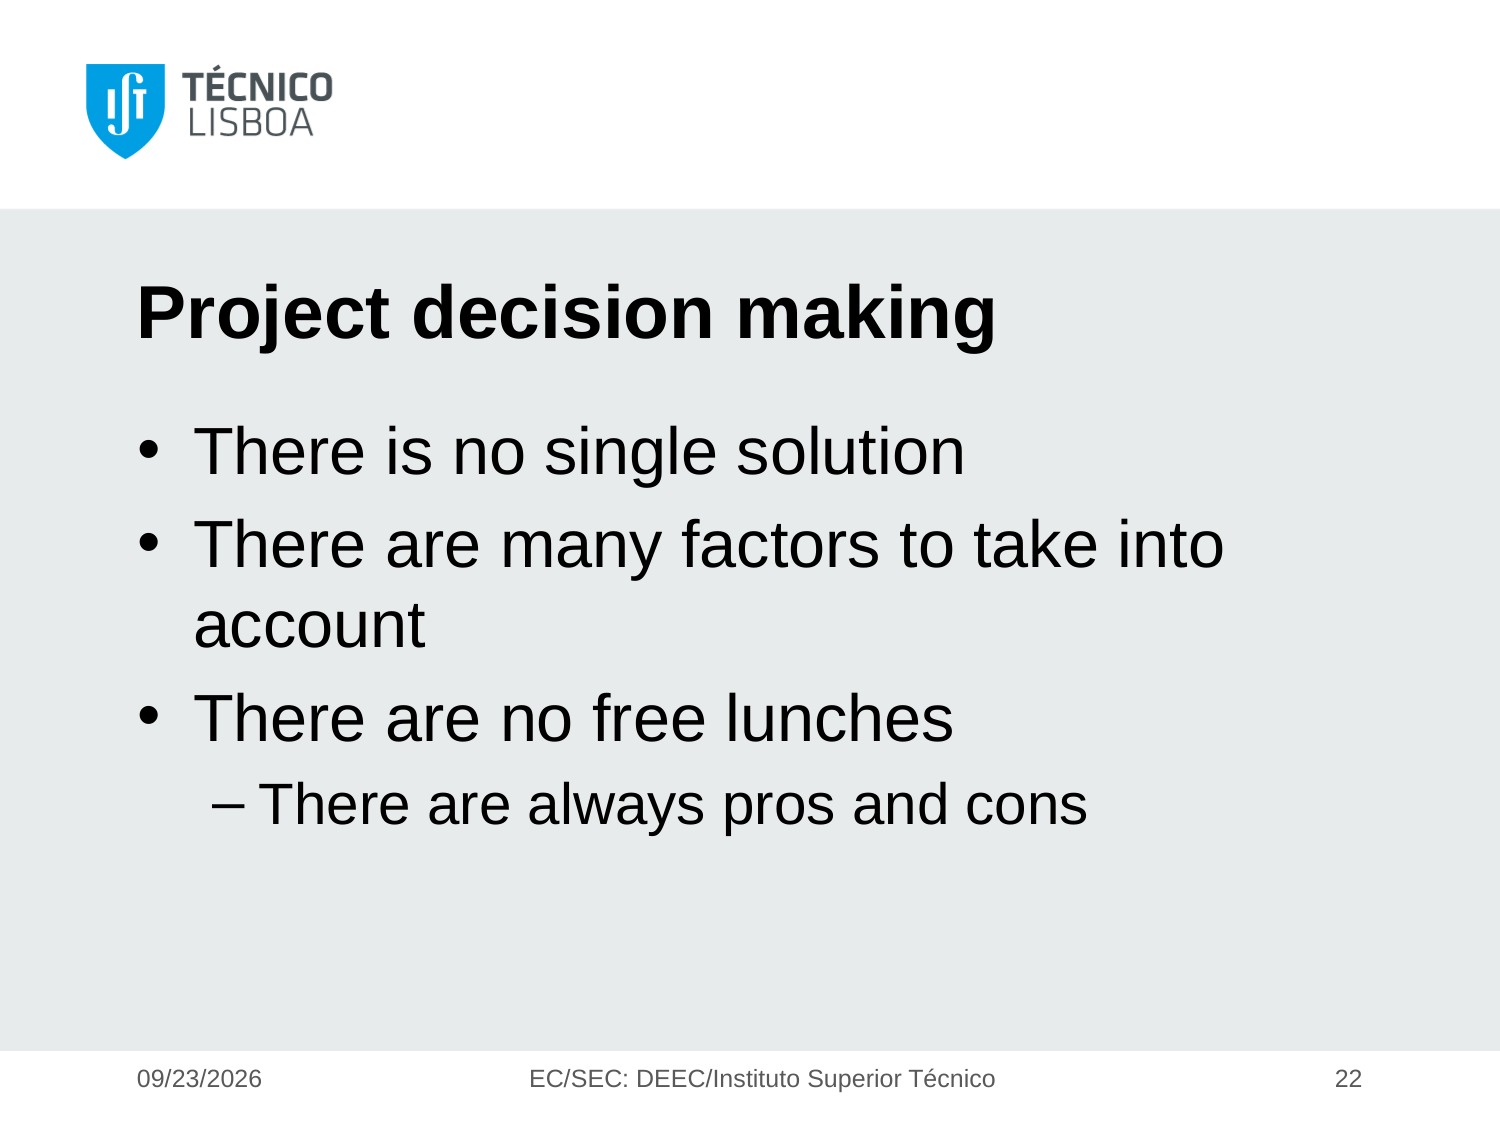

# Project decision making
There is no single solution
There are many factors to take into account
There are no free lunches
There are always pros and cons
EC/SEC: DEEC/Instituto Superior Técnico